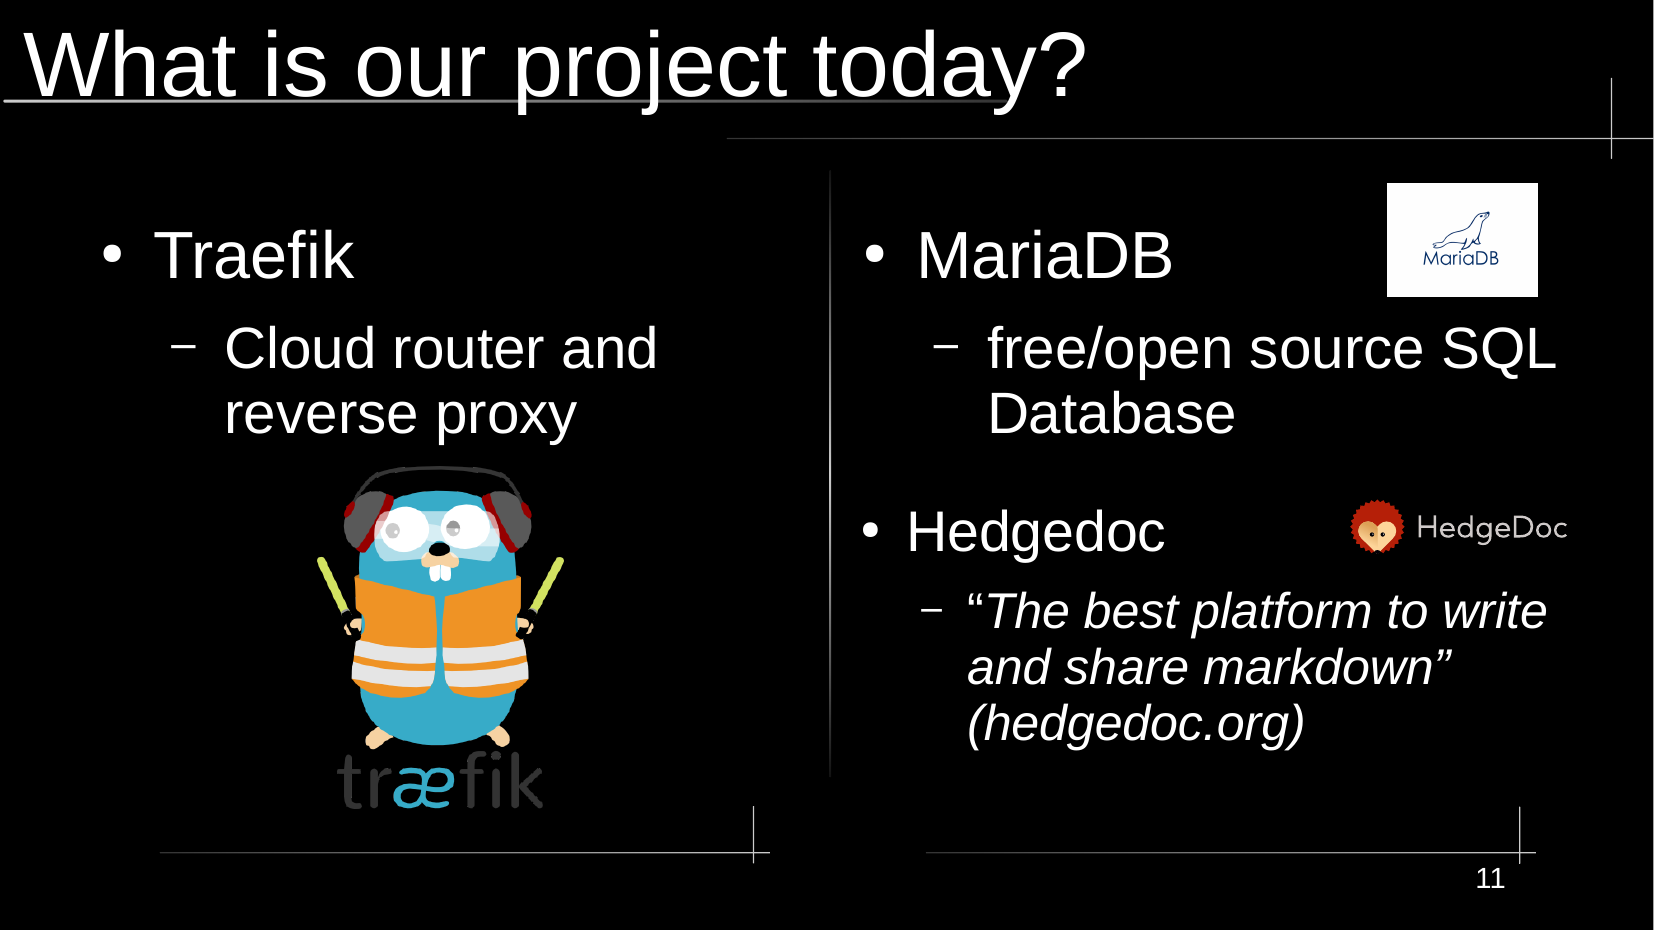

# What is our project today?
Traefik
Cloud router and reverse proxy
MariaDB
free/open source SQL Database
Hedgedoc
“The best platform to write and share markdown”
(hedgedoc.org)
11